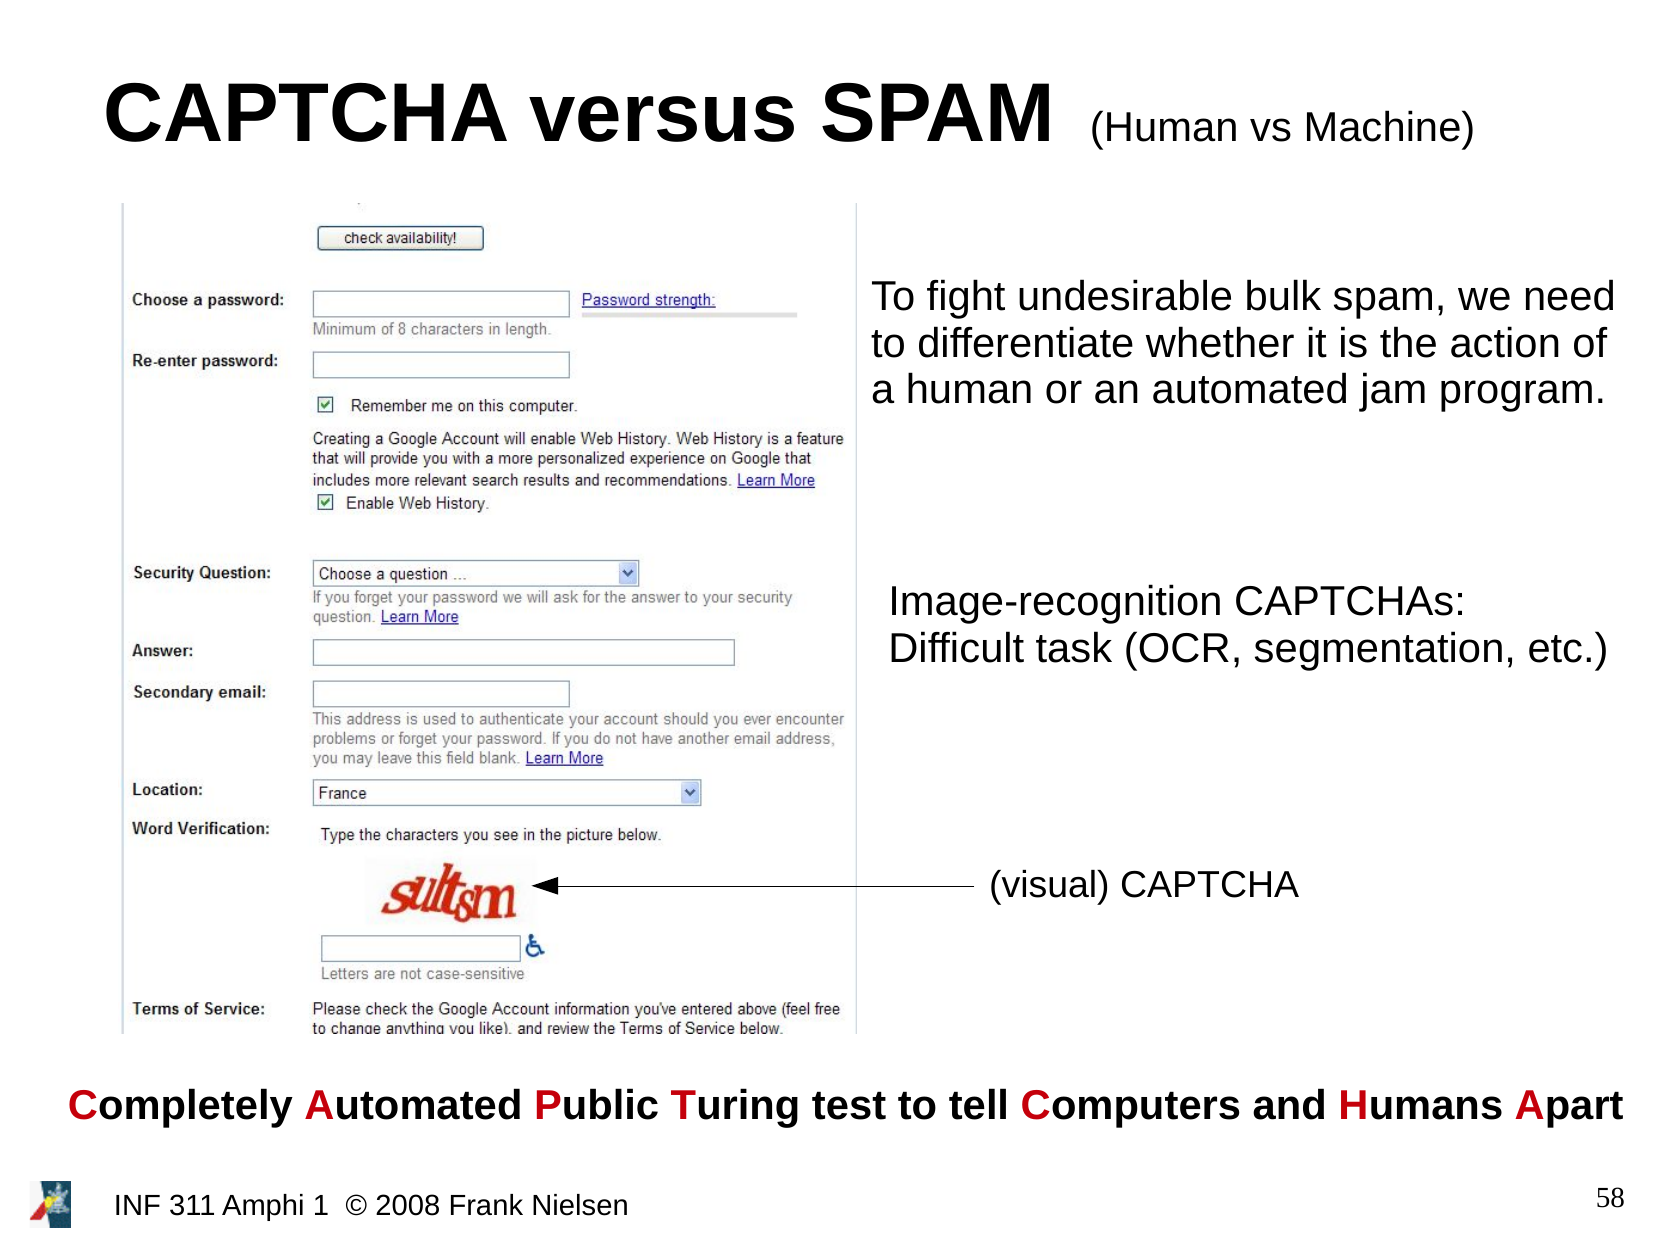

CAPTCHA versus SPAM (Human vs Machine)
To fight undesirable bulk spam, we need
to differentiate whether it is the action of
a human or an automated jam program.
Image-recognition CAPTCHAs:
Difficult task (OCR, segmentation, etc.)
(visual) CAPTCHA
Completely Automated Public Turing test to tell Computers and Humans Apart
58